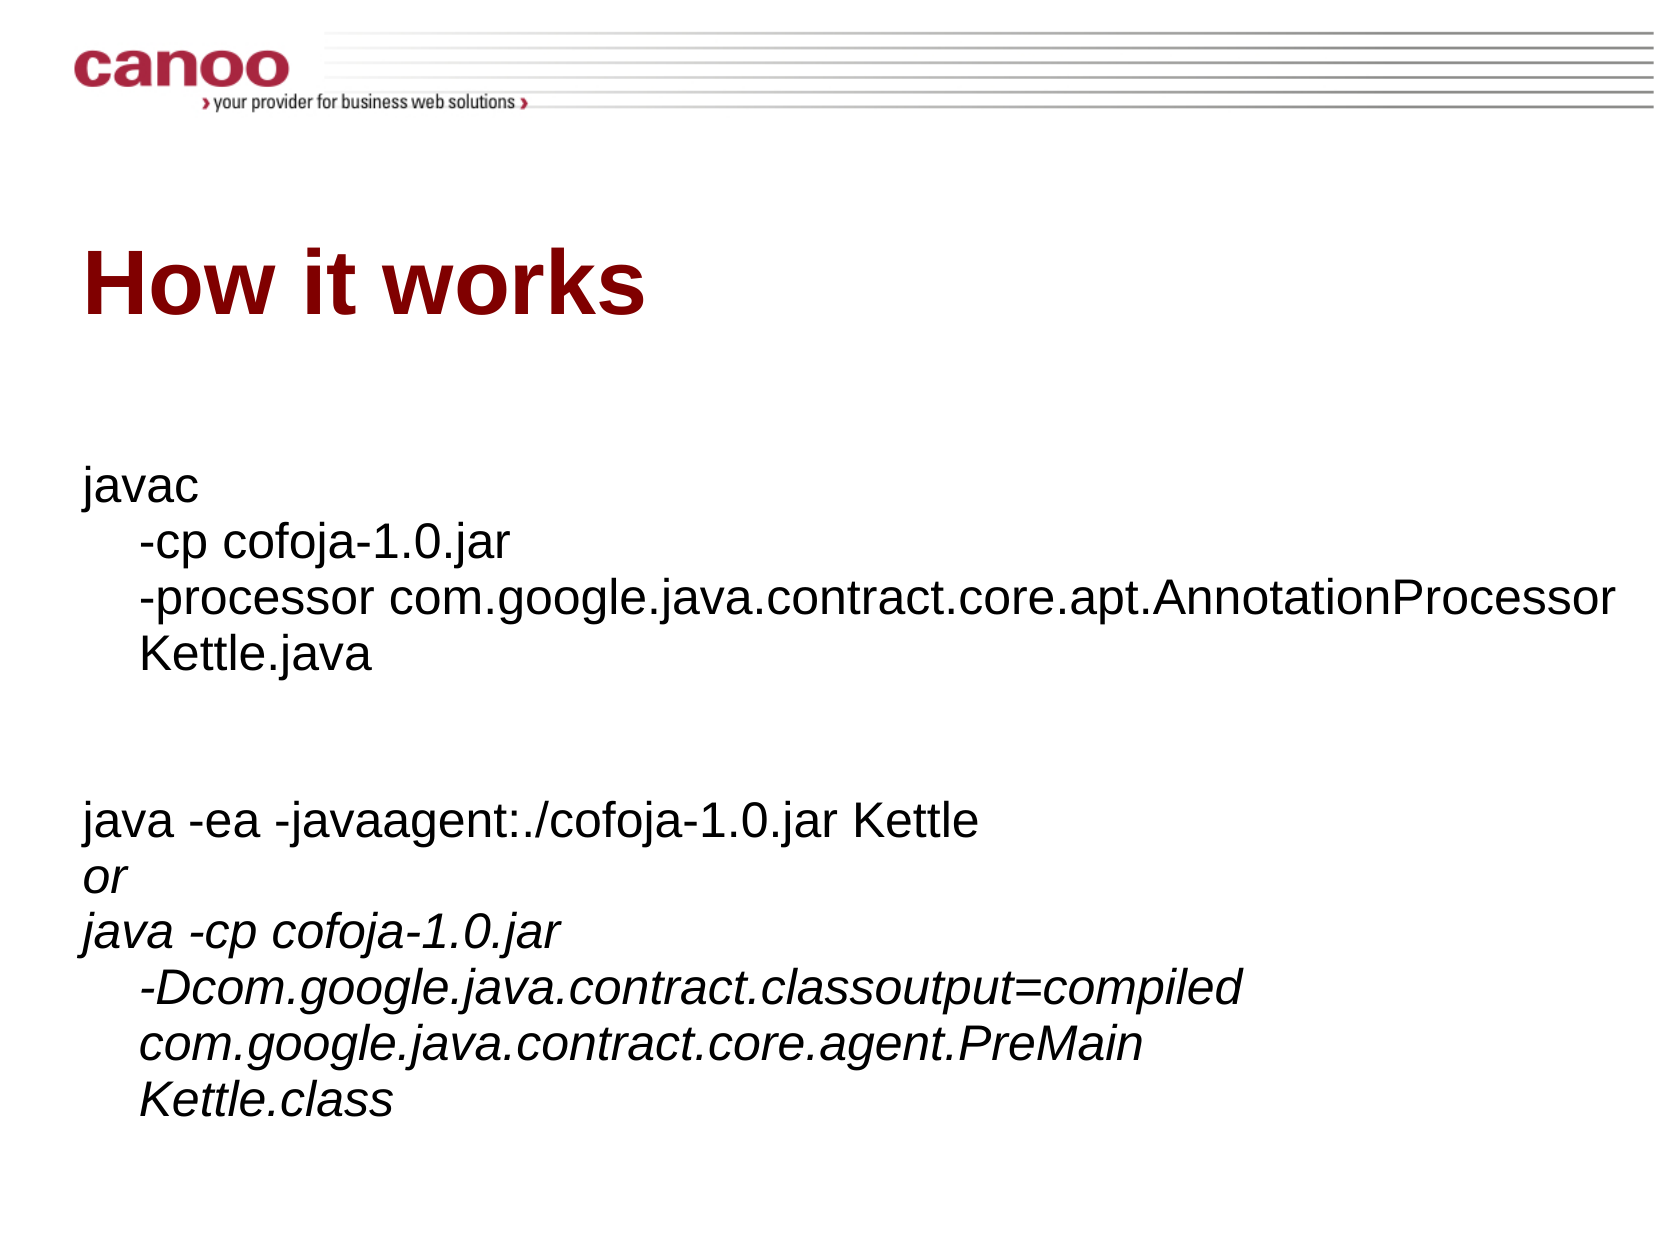

# How it works
javac
 -cp cofoja-1.0.jar
 -processor com.google.java.contract.core.apt.AnnotationProcessor
 Kettle.java
java -ea -javaagent:./cofoja-1.0.jar Kettle
or
java -cp cofoja-1.0.jar
 -Dcom.google.java.contract.classoutput=compiled
 com.google.java.contract.core.agent.PreMain
 Kettle.class